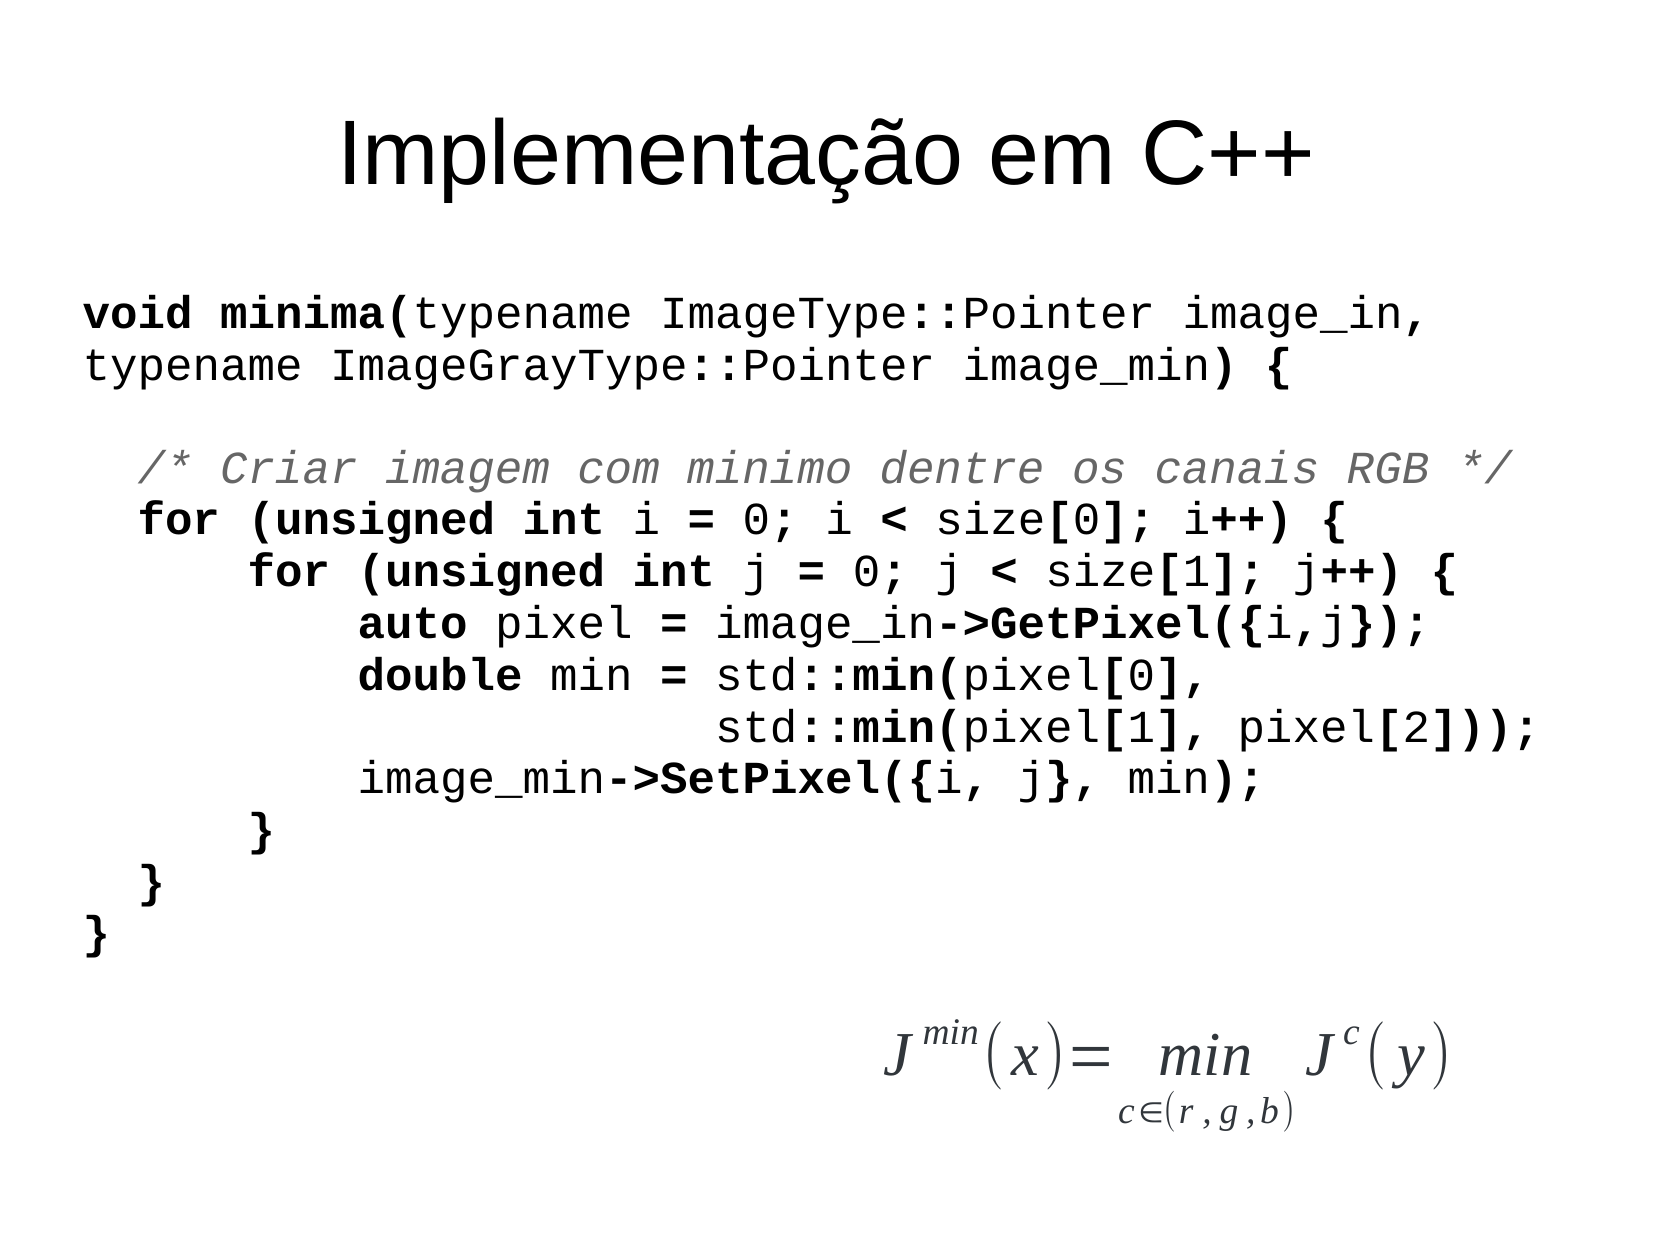

# Implementação em C++
void minima(typename ImageType::Pointer image_in, typename ImageGrayType::Pointer image_min) {
 /* Criar imagem com minimo dentre os canais RGB */
 for (unsigned int i = 0; i < size[0]; i++) {
 for (unsigned int j = 0; j < size[1]; j++) {
 auto pixel = image_in->GetPixel({i,j});
 double min = std::min(pixel[0],
 std::min(pixel[1], pixel[2]));
 image_min->SetPixel({i, j}, min);
 }
 }
}